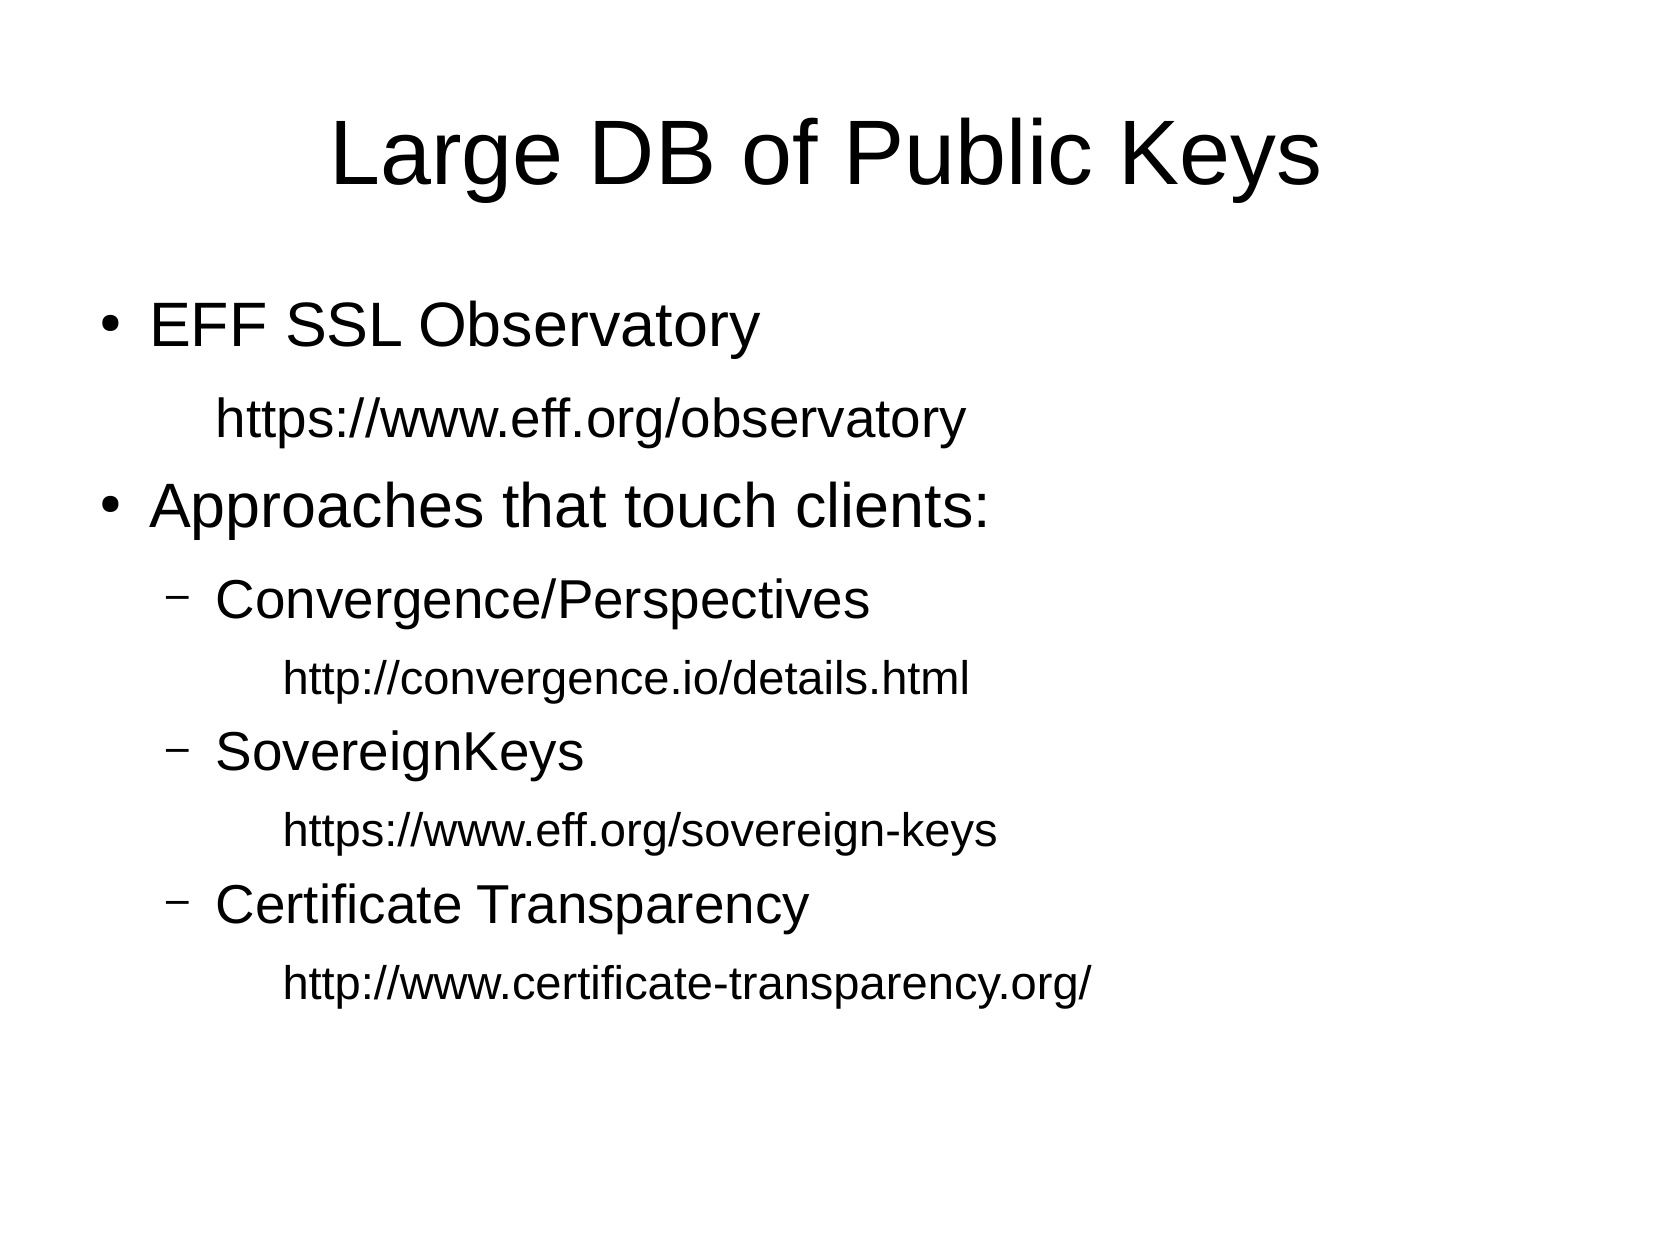

# Large DB of Public Keys
EFF SSL Observatory
https://www.eff.org/observatory
Approaches that touch clients:
Convergence/Perspectives
http://convergence.io/details.html
SovereignKeys
https://www.eff.org/sovereign-keys
Certificate Transparency
http://www.certificate-transparency.org/